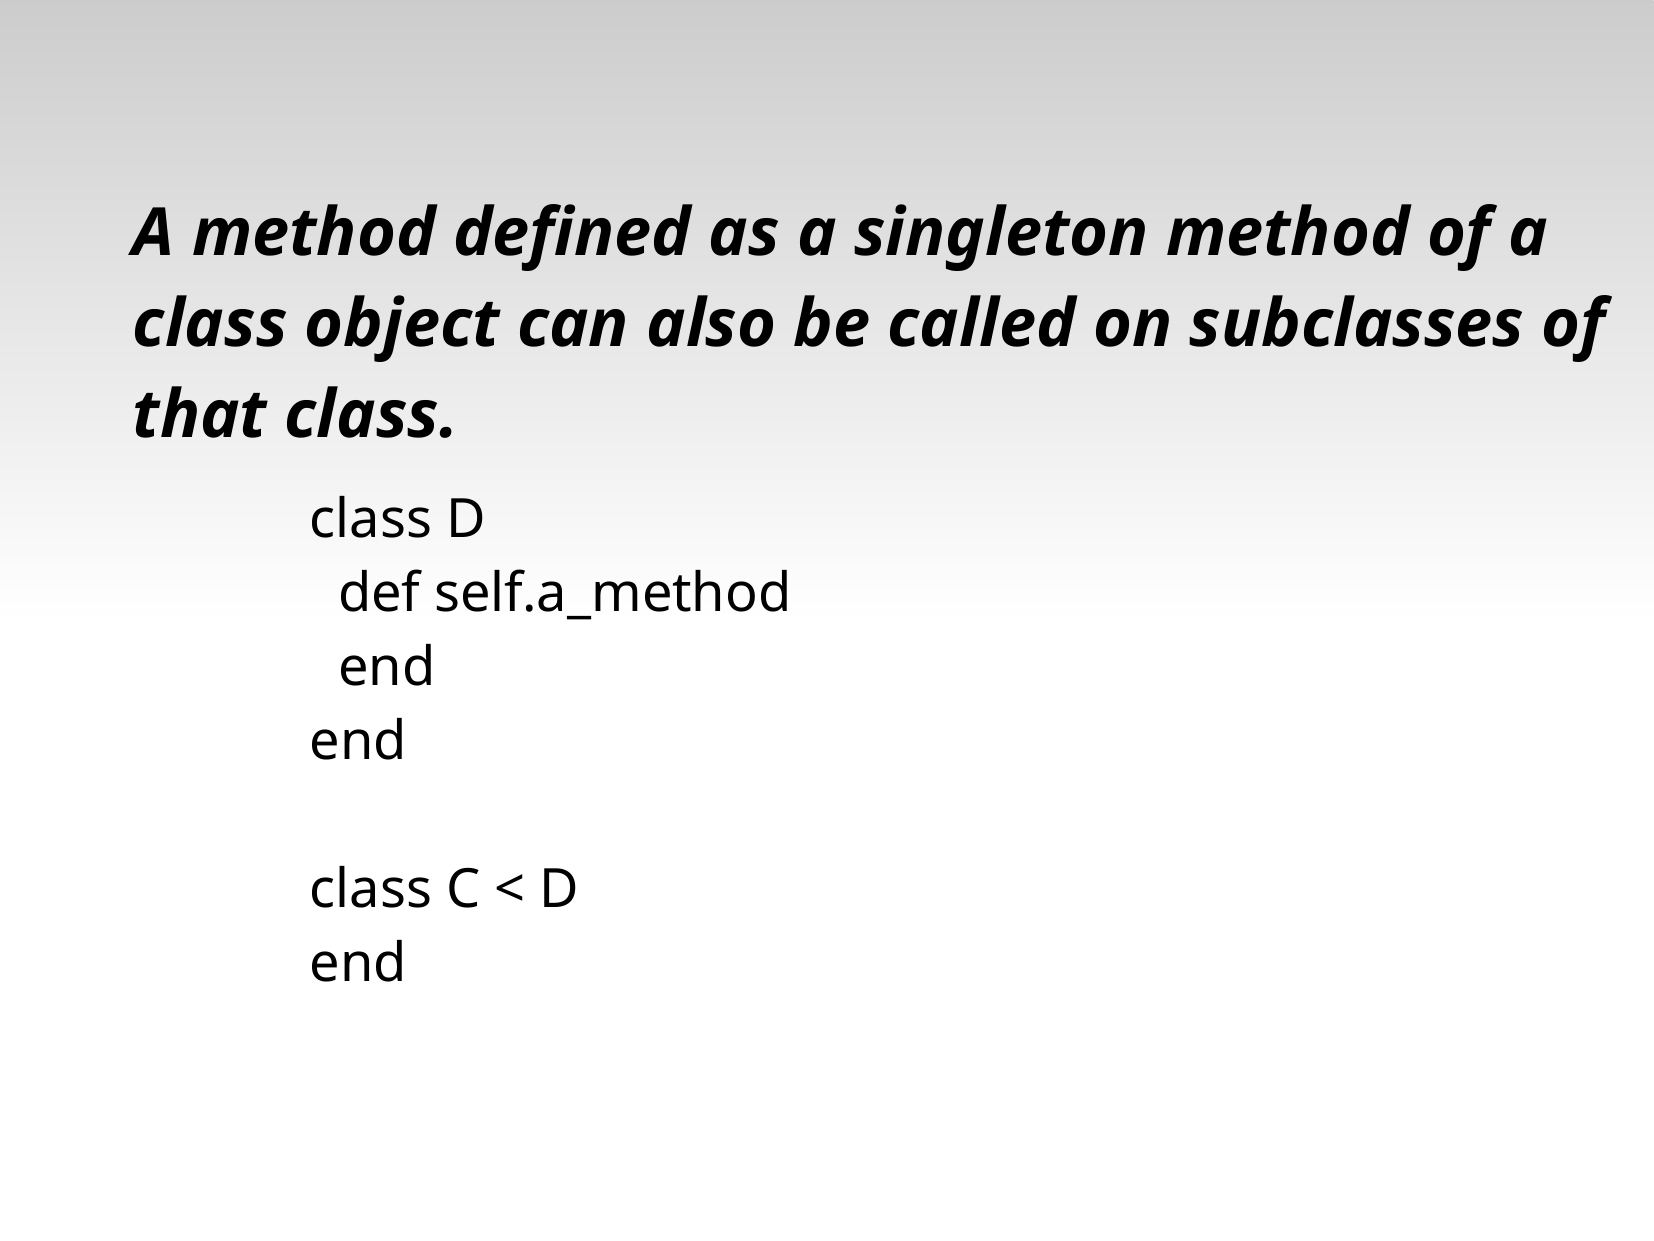

A method defined as a singleton method of a
class object can also be called on subclasses of
that class.
class D
 def self.a_method
 end
end
class C < D
end